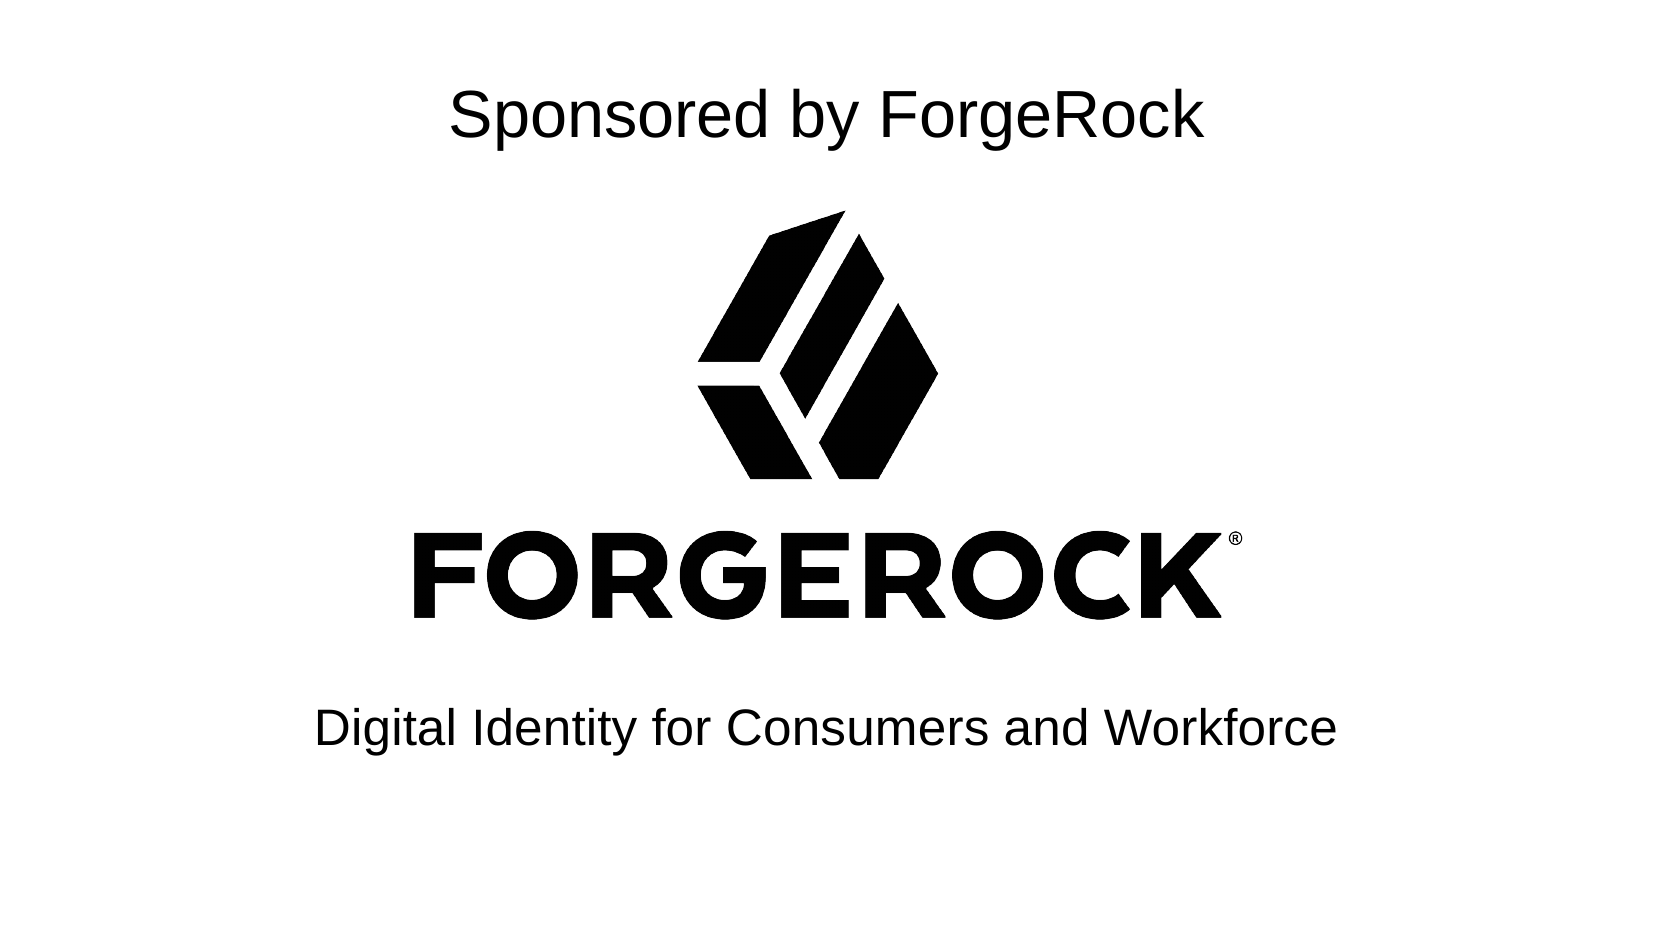

# Sponsored by ForgeRock
Digital Identity for Consumers and Workforce